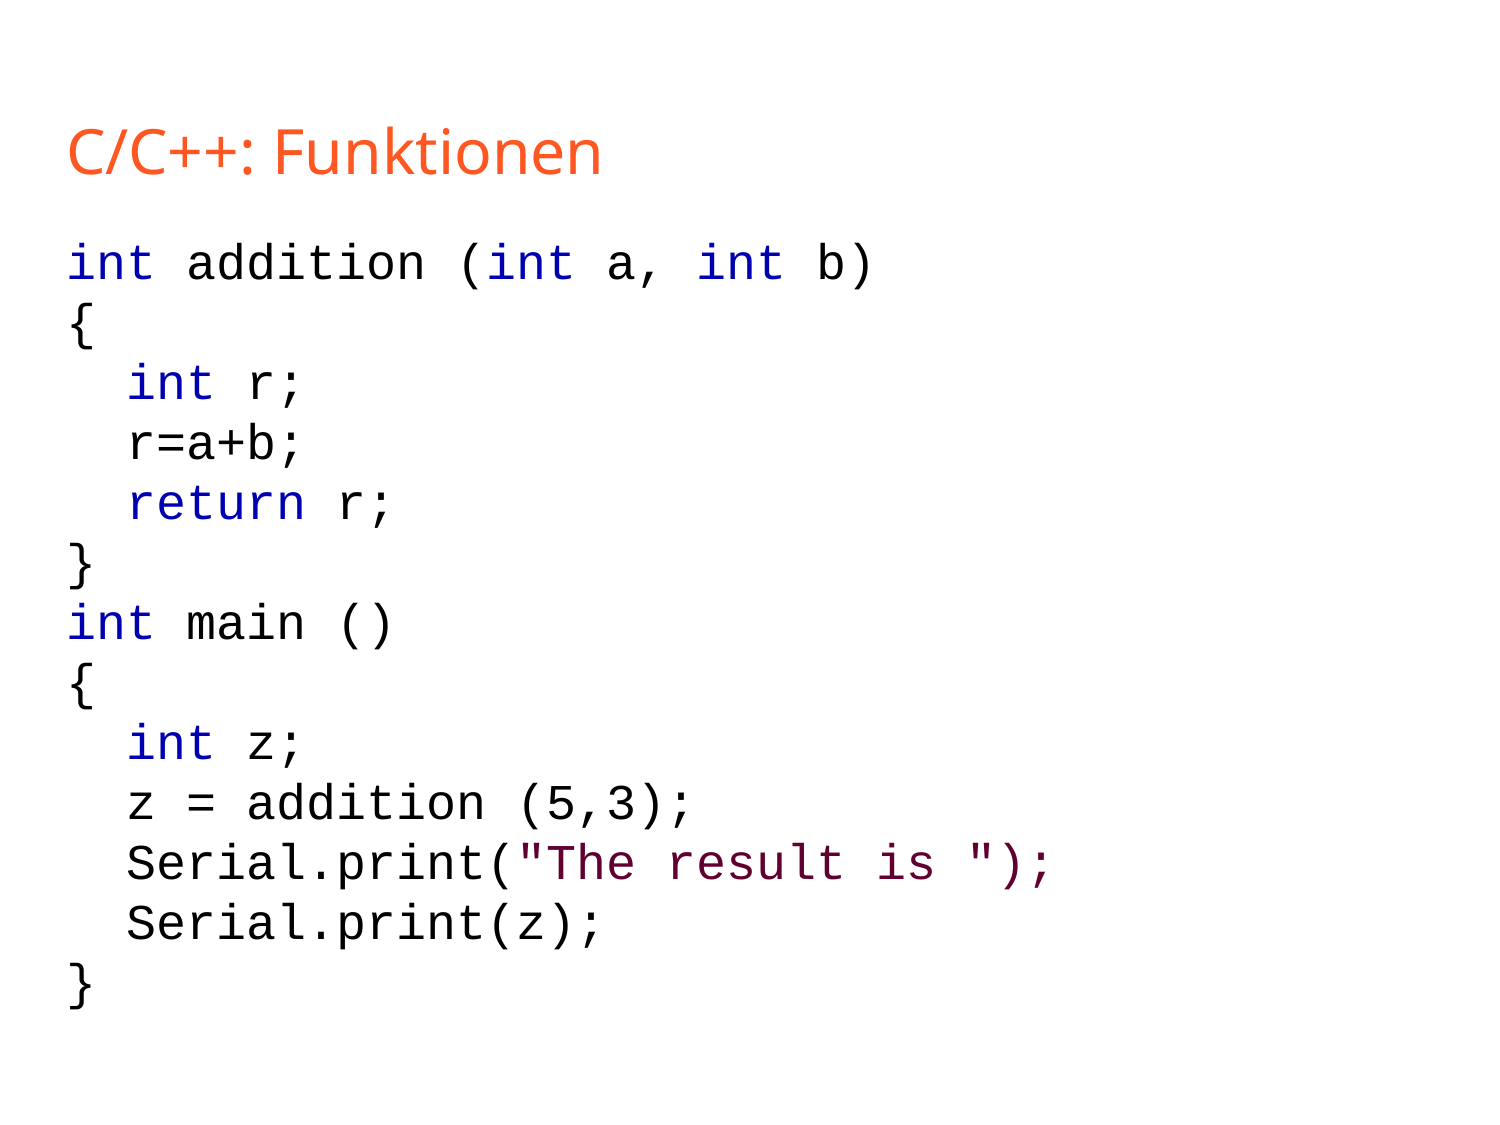

# C/C++: Funktionen
int addition (int a, int b)
{
 int r;
 r=a+b;
 return r;
}
int main ()
{
 int z;
 z = addition (5,3);
 Serial.print("The result is ");
 Serial.print(z);
}